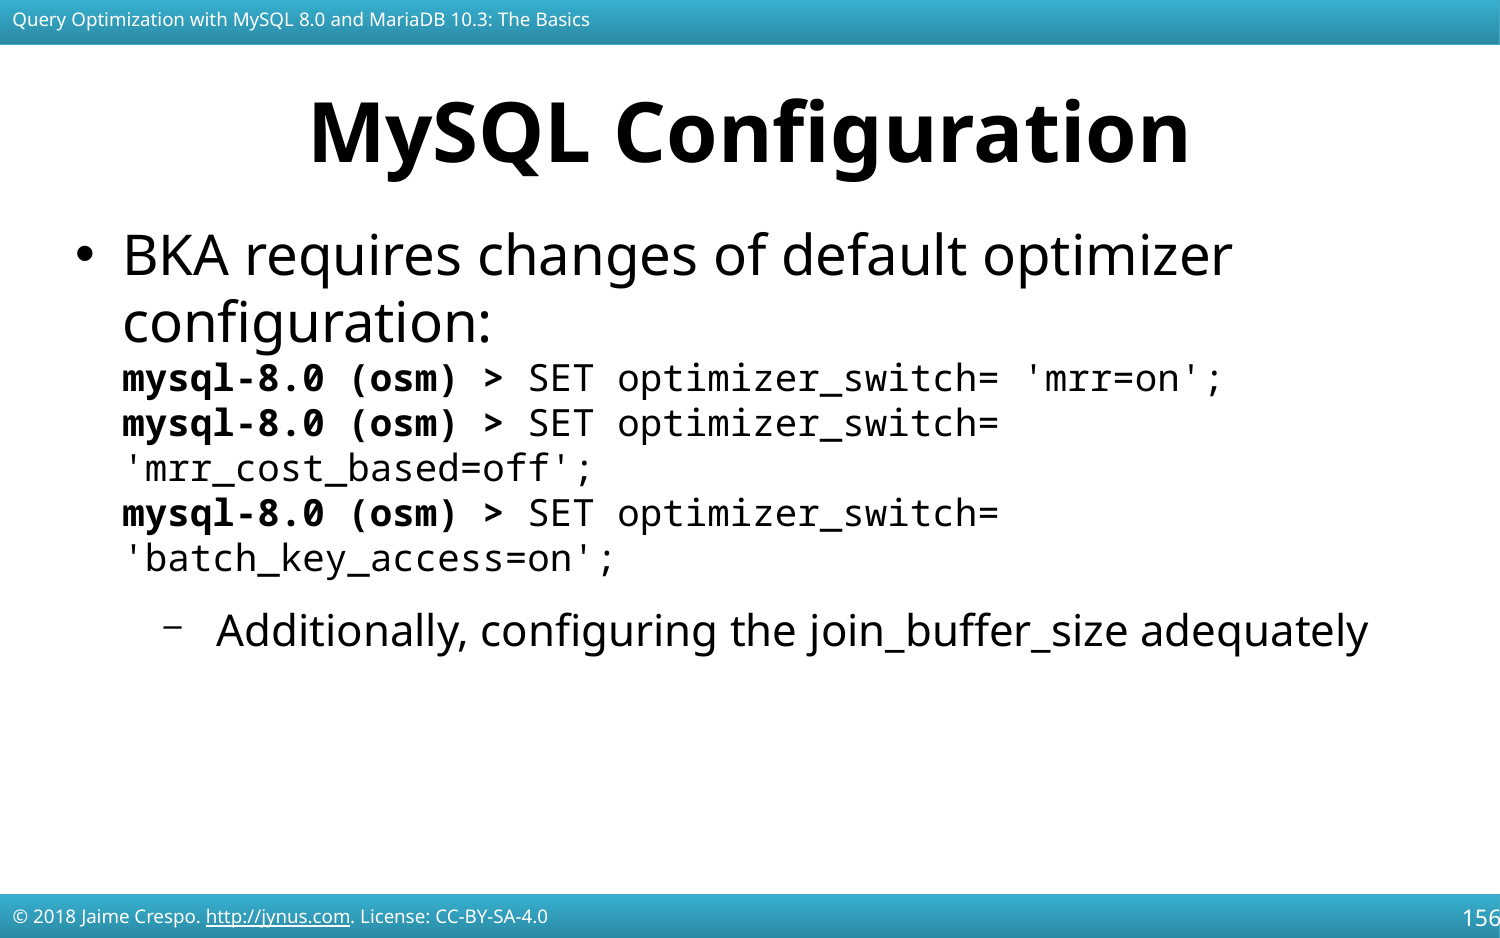

# MySQL Configuration
BKA requires changes of default optimizer configuration:
mysql-8.0 (osm) > SET optimizer_switch= 'mrr=on';
mysql-8.0 (osm) > SET optimizer_switch= 'mrr_cost_based=off';
mysql-8.0 (osm) > SET optimizer_switch= 'batch_key_access=on';
Additionally, configuring the join_buffer_size adequately